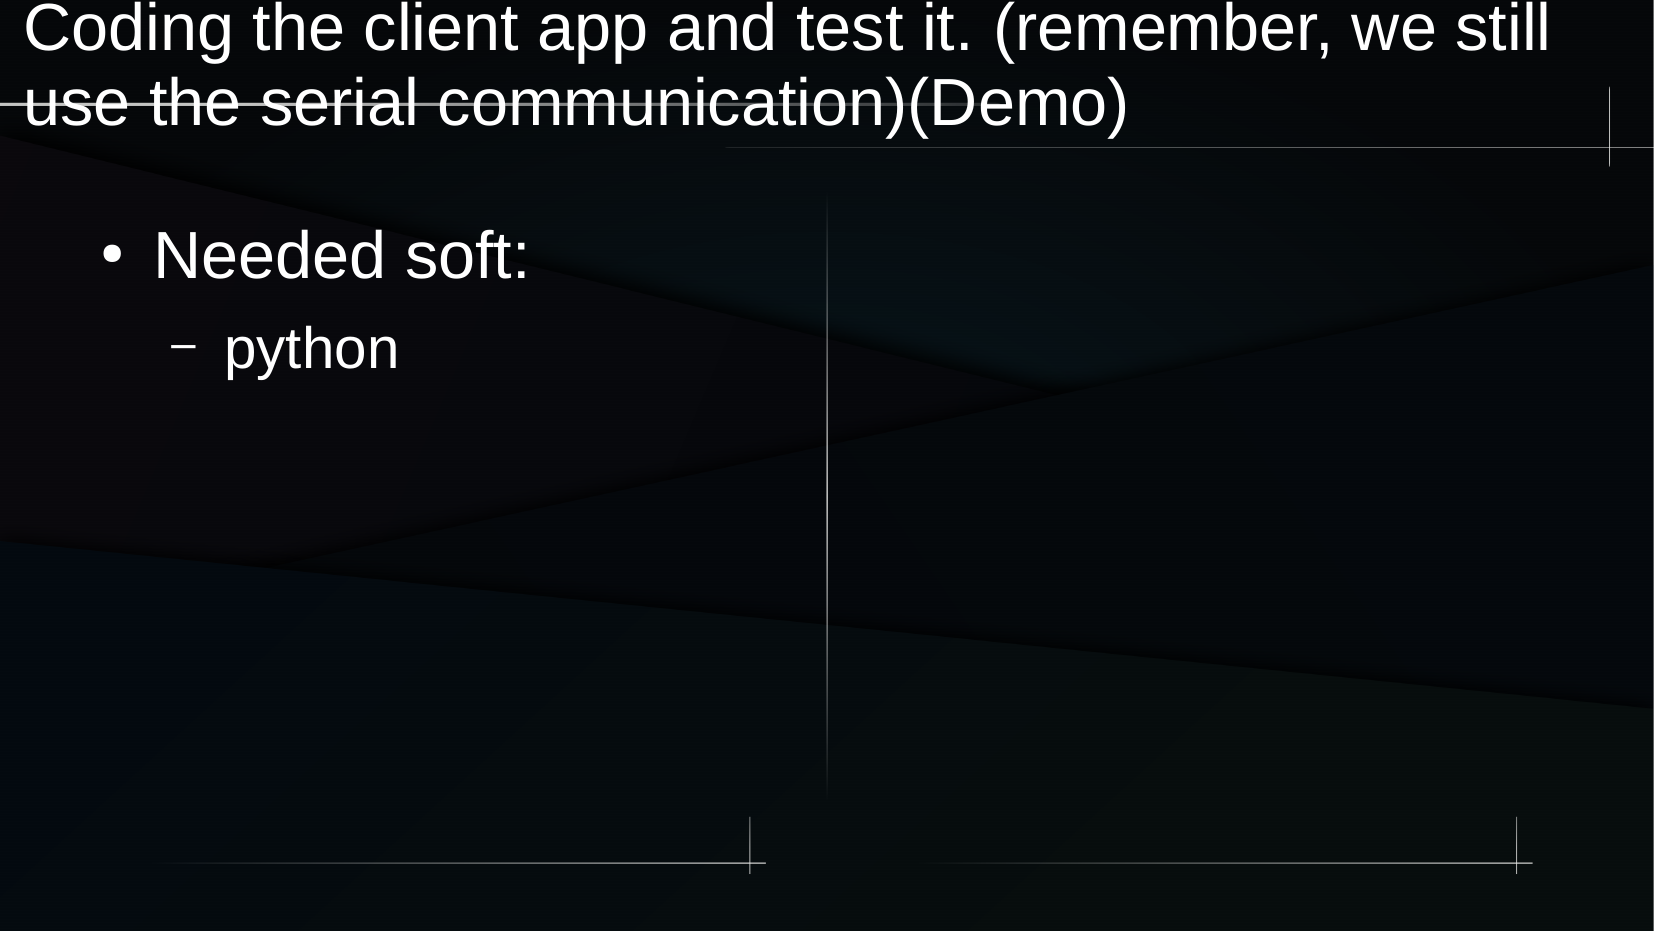

# Coding the client app and test it. (remember, we still use the serial communication)(Demo)
Needed soft:
python